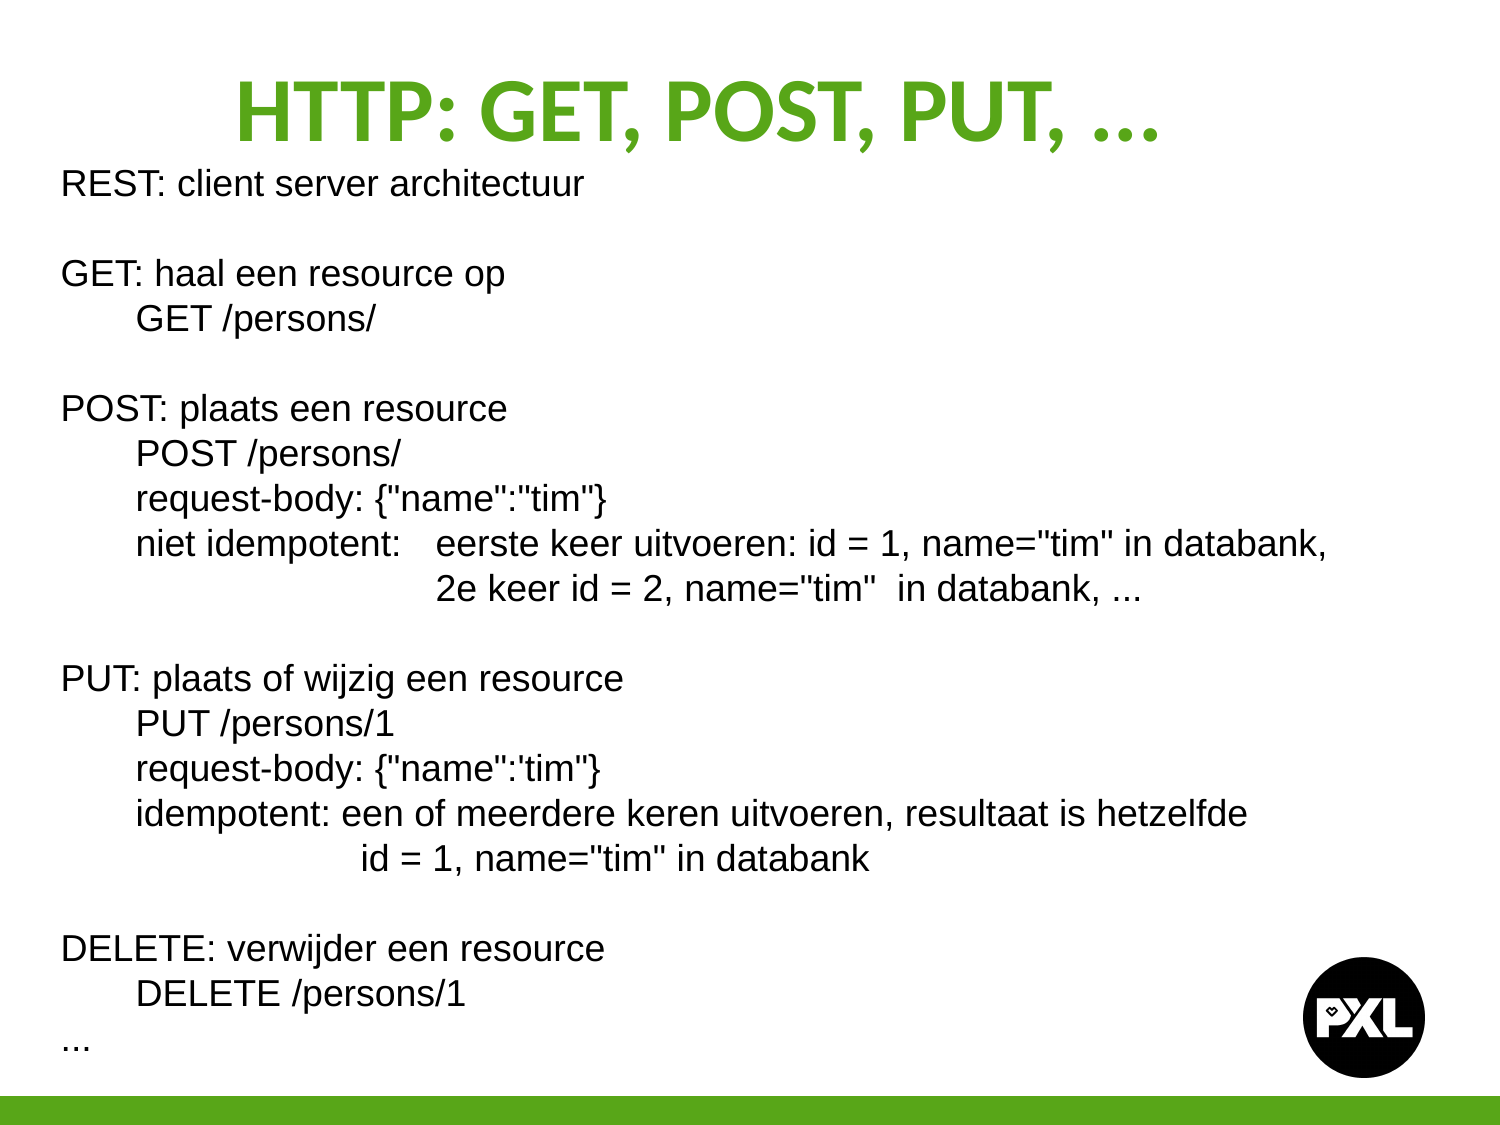

HTTP: GET, POST, PUT, ...
REST: client server architectuur
GET: haal een resource op
	GET /persons/
POST: plaats een resource
	POST /persons/
	request-body: {"name":"tim"}
	niet idempotent: 	eerste keer uitvoeren: id = 1, name="tim" in databank,
				 	2e keer id = 2, name="tim" in databank, ...
PUT: plaats of wijzig een resource
	PUT /persons/1
	request-body: {"name":'tim"}
	idempotent: een of meerdere keren uitvoeren, resultaat is hetzelfde
				id = 1, name="tim" in databank
DELETE: verwijder een resource
	DELETE /persons/1
...